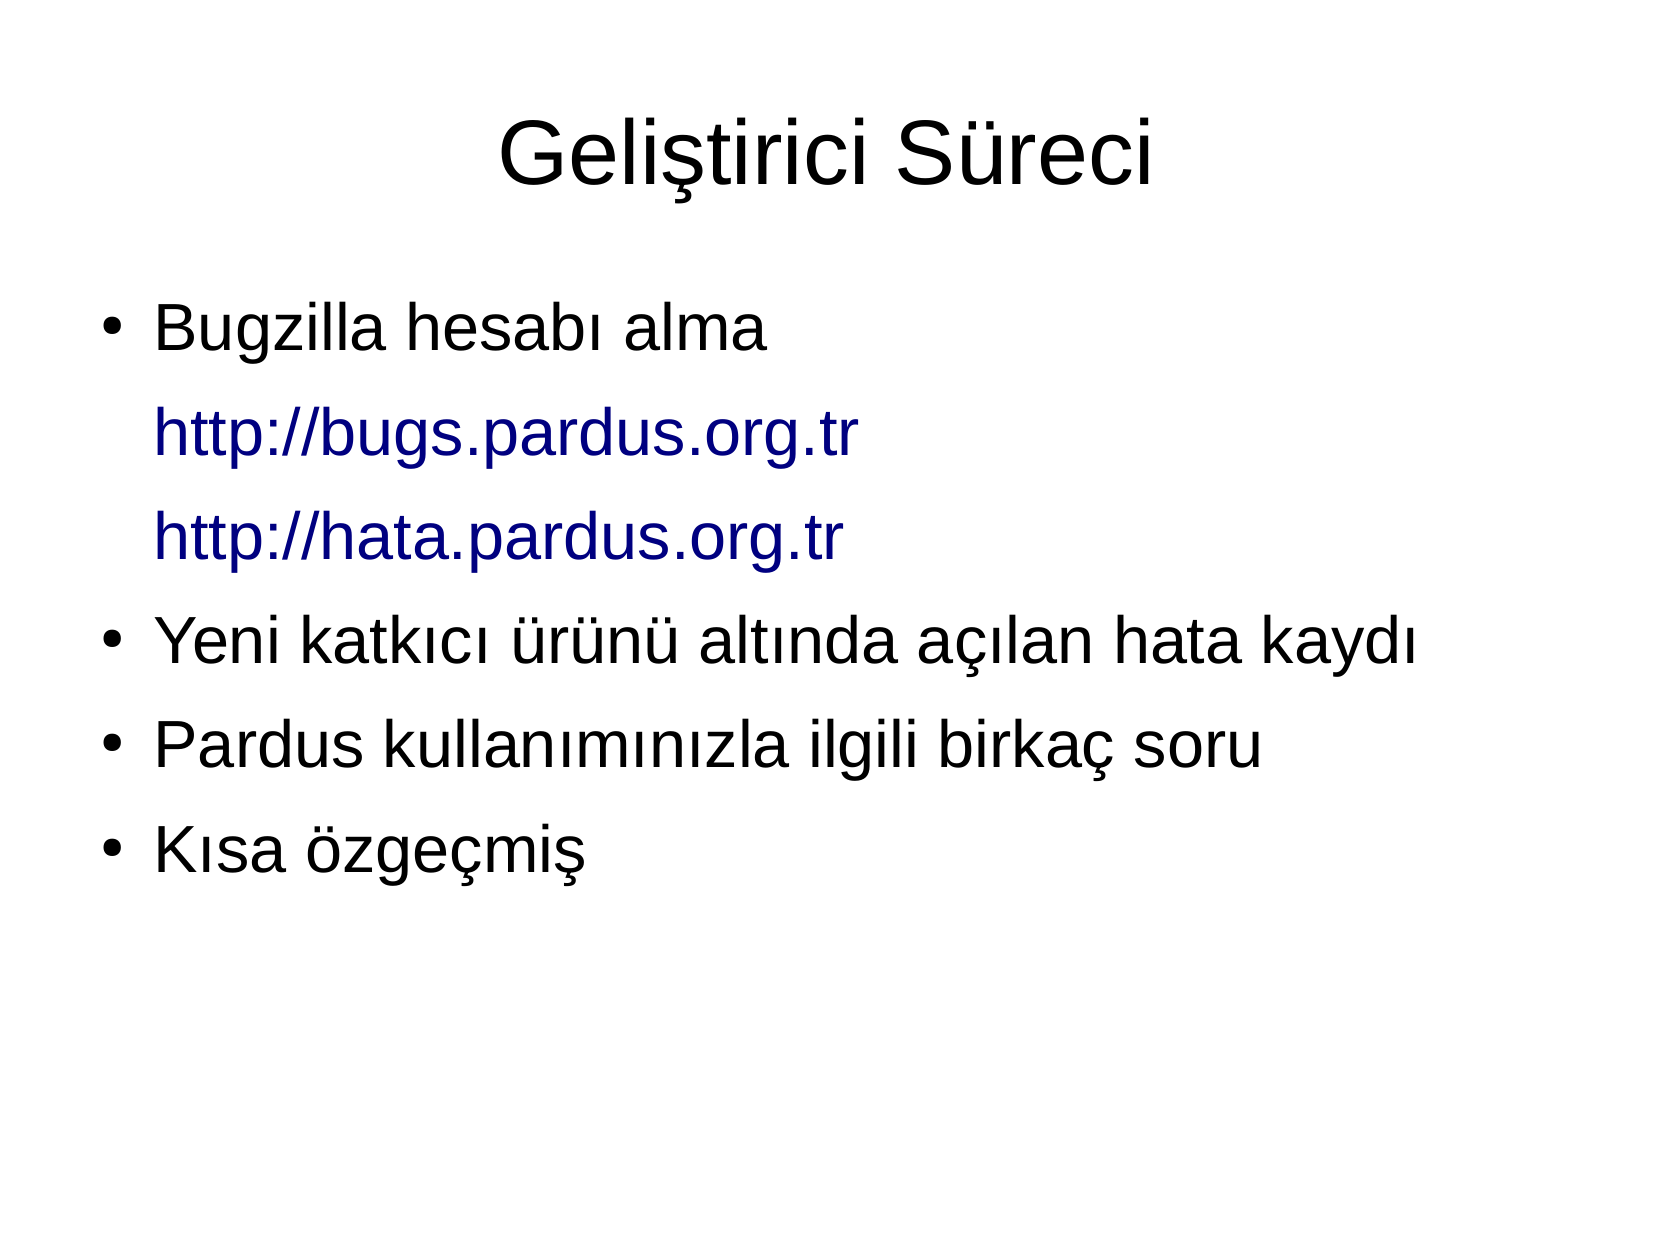

# Geliştirici Süreci
Bugzilla hesabı alma
http://bugs.pardus.org.tr
http://hata.pardus.org.tr
Yeni katkıcı ürünü altında açılan hata kaydı
Pardus kullanımınızla ilgili birkaç soru
Kısa özgeçmiş